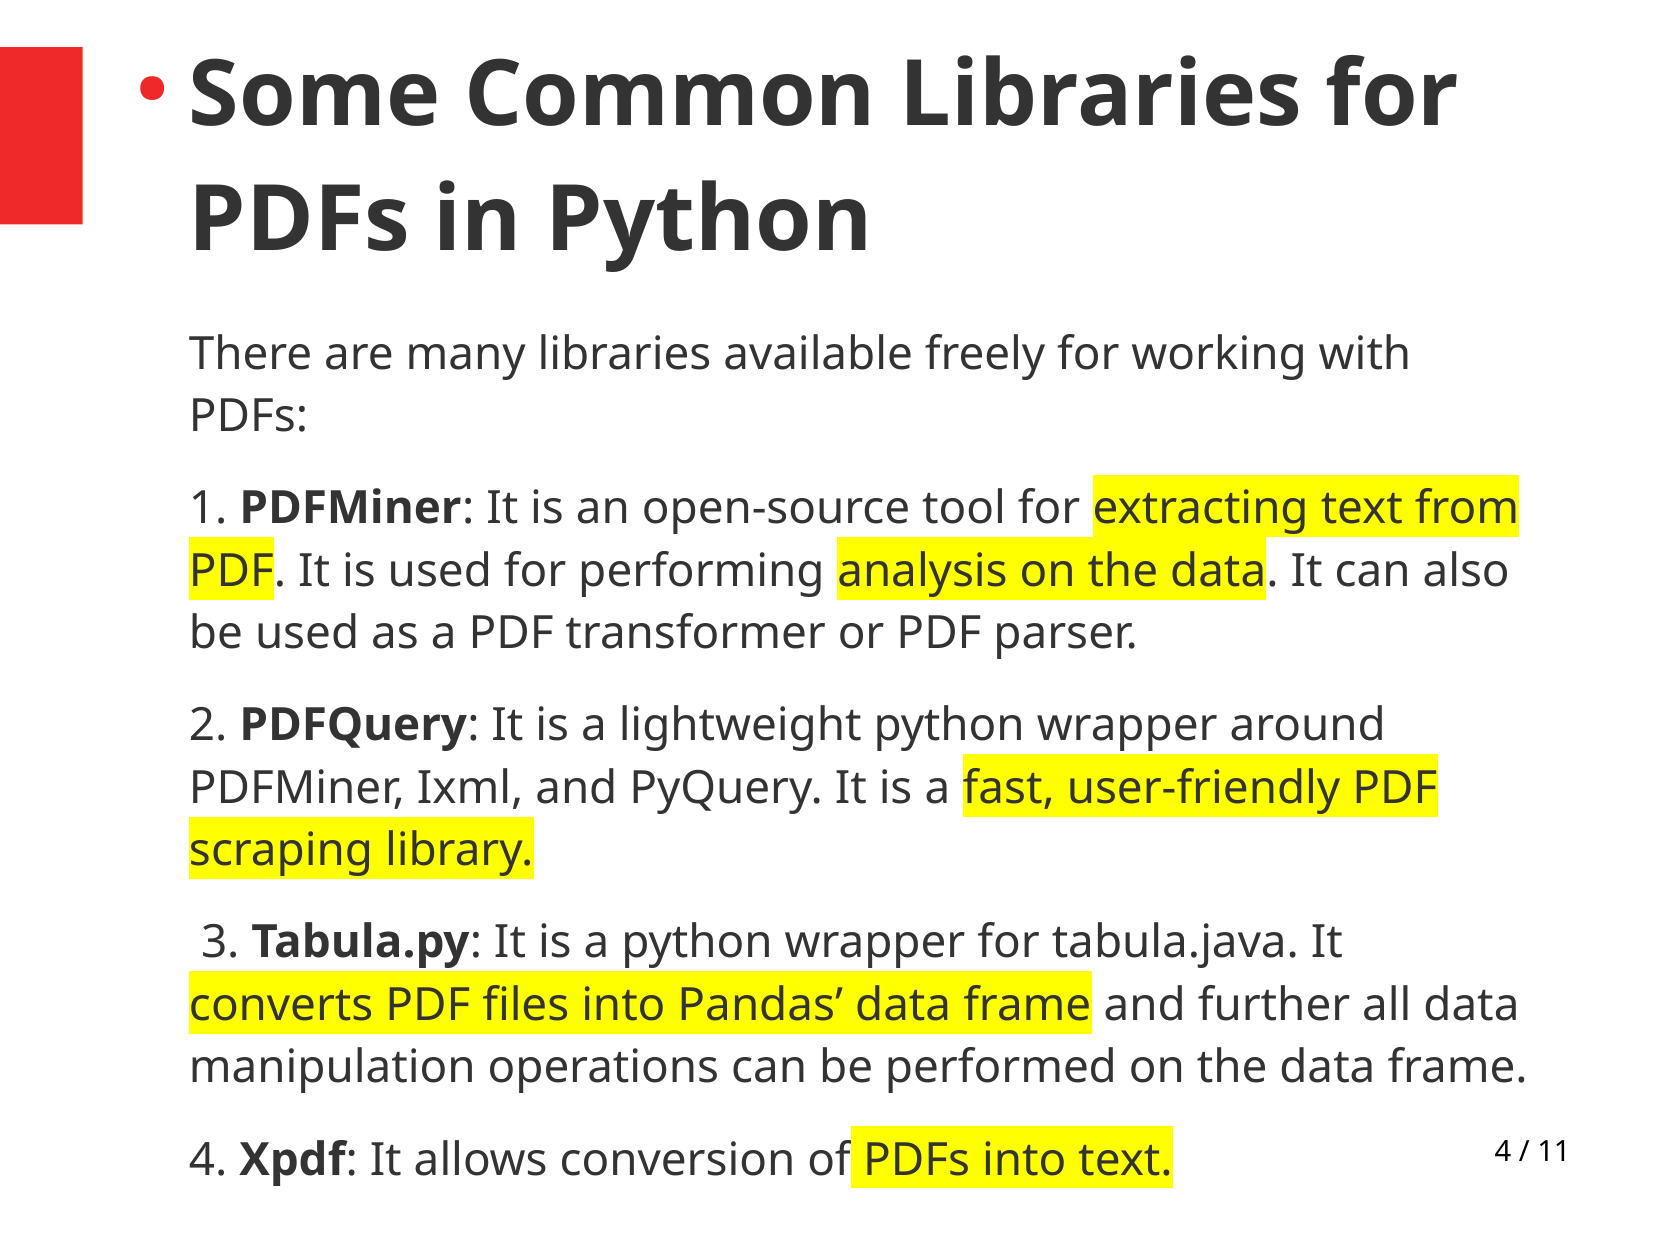

# Some Common Libraries for PDFs in Python
There are many libraries available freely for working with PDFs:
1. PDFMiner: It is an open-source tool for extracting text from PDF. It is used for performing analysis on the data. It can also be used as a PDF transformer or PDF parser.
2. PDFQuery: It is a lightweight python wrapper around PDFMiner, Ixml, and PyQuery. It is a fast, user-friendly PDF scraping library.
 3. Tabula.py: It is a python wrapper for tabula.java. It converts PDF files into Pandas’ data frame and further all data manipulation operations can be performed on the data frame.
4. Xpdf: It allows conversion of PDFs into text.
4